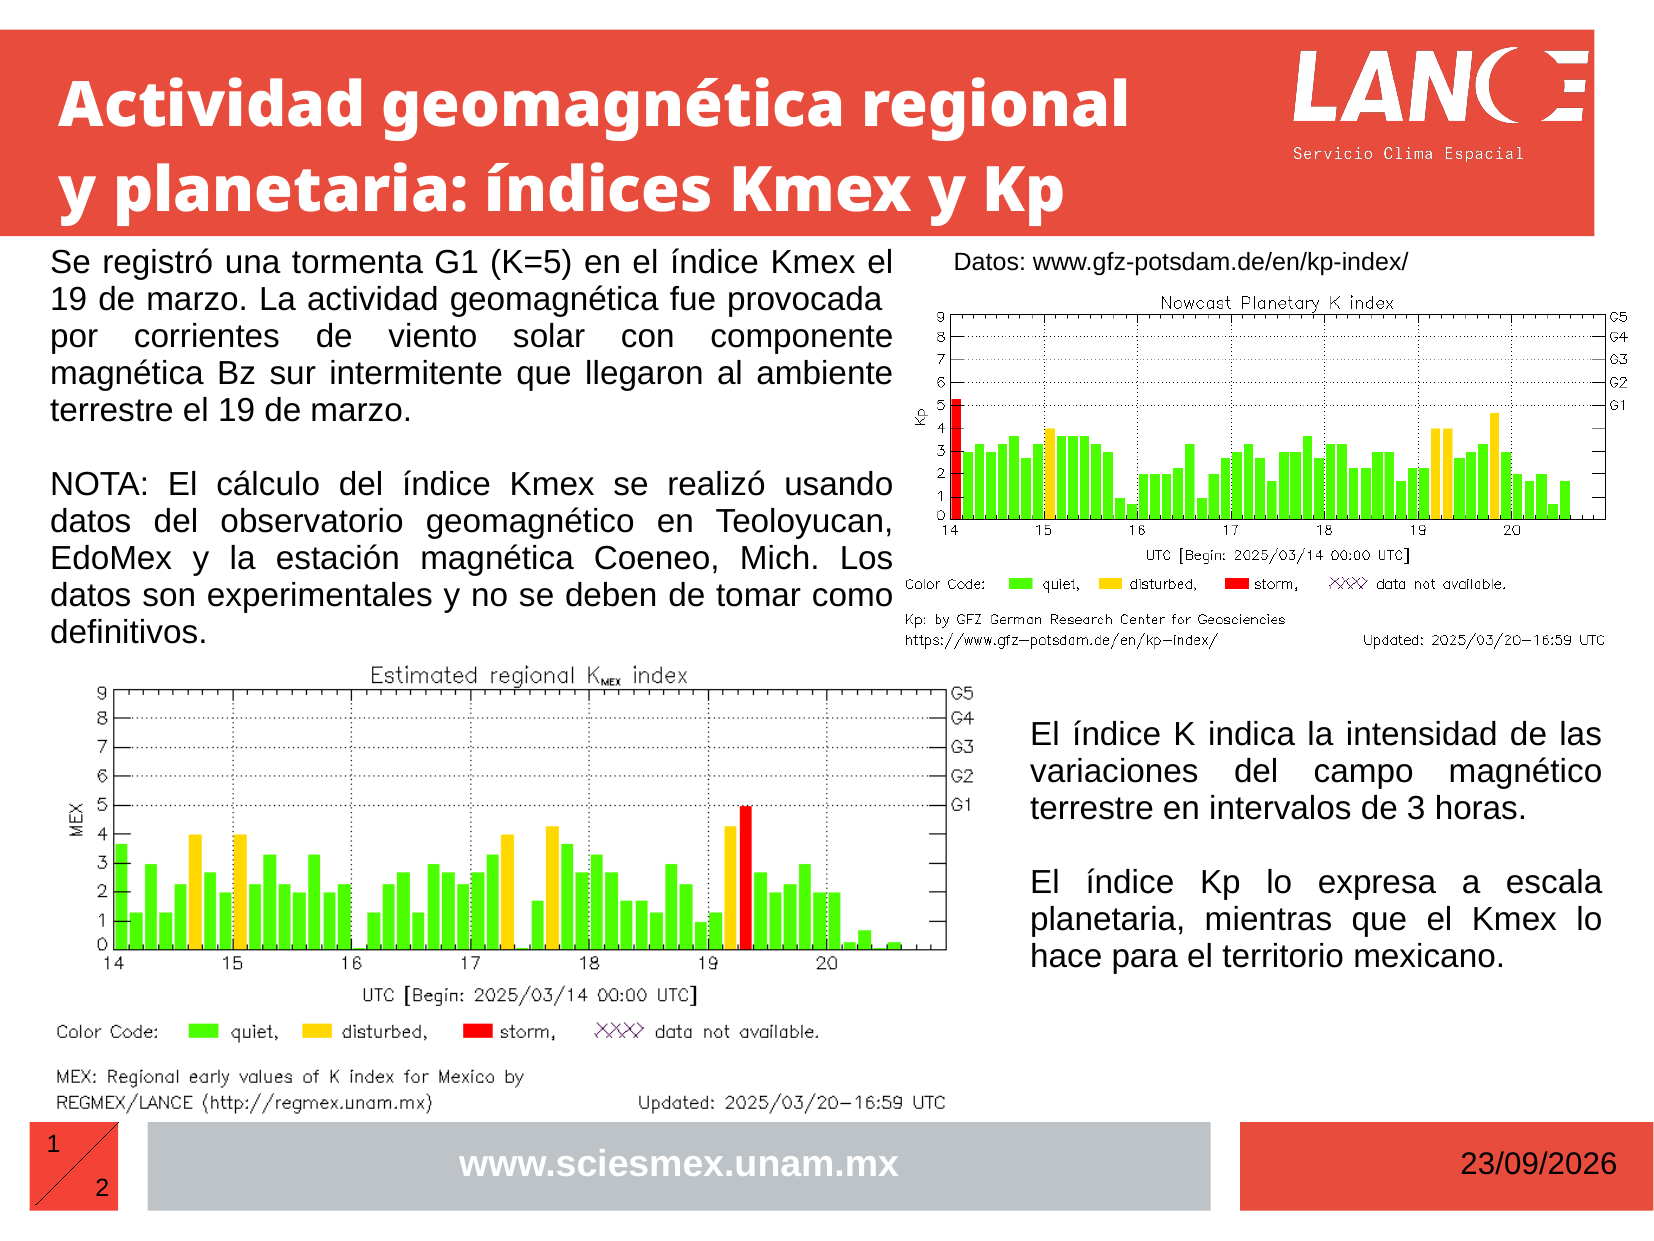

# Actividad geomagnética regional y planetaria: índices Kmex y Kp
Se registró una tormenta G1 (K=5) en el índice Kmex el 19 de marzo. La actividad geomagnética fue provocada por corrientes de viento solar con componente magnética Bz sur intermitente que llegaron al ambiente terrestre el 19 de marzo.
NOTA: El cálculo del índice Kmex se realizó usando datos del observatorio geomagnético en Teoloyucan, EdoMex y la estación magnética Coeneo, Mich. Los datos son experimentales y no se deben de tomar como definitivos.
Datos: www.gfz-potsdam.de/en/kp-index/
El índice K indica la intensidad de las variaciones del campo magnético terrestre en intervalos de 3 horas.
El índice Kp lo expresa a escala planetaria, mientras que el Kmex lo hace para el territorio mexicano.
www.sciesmex.unam.mx
2